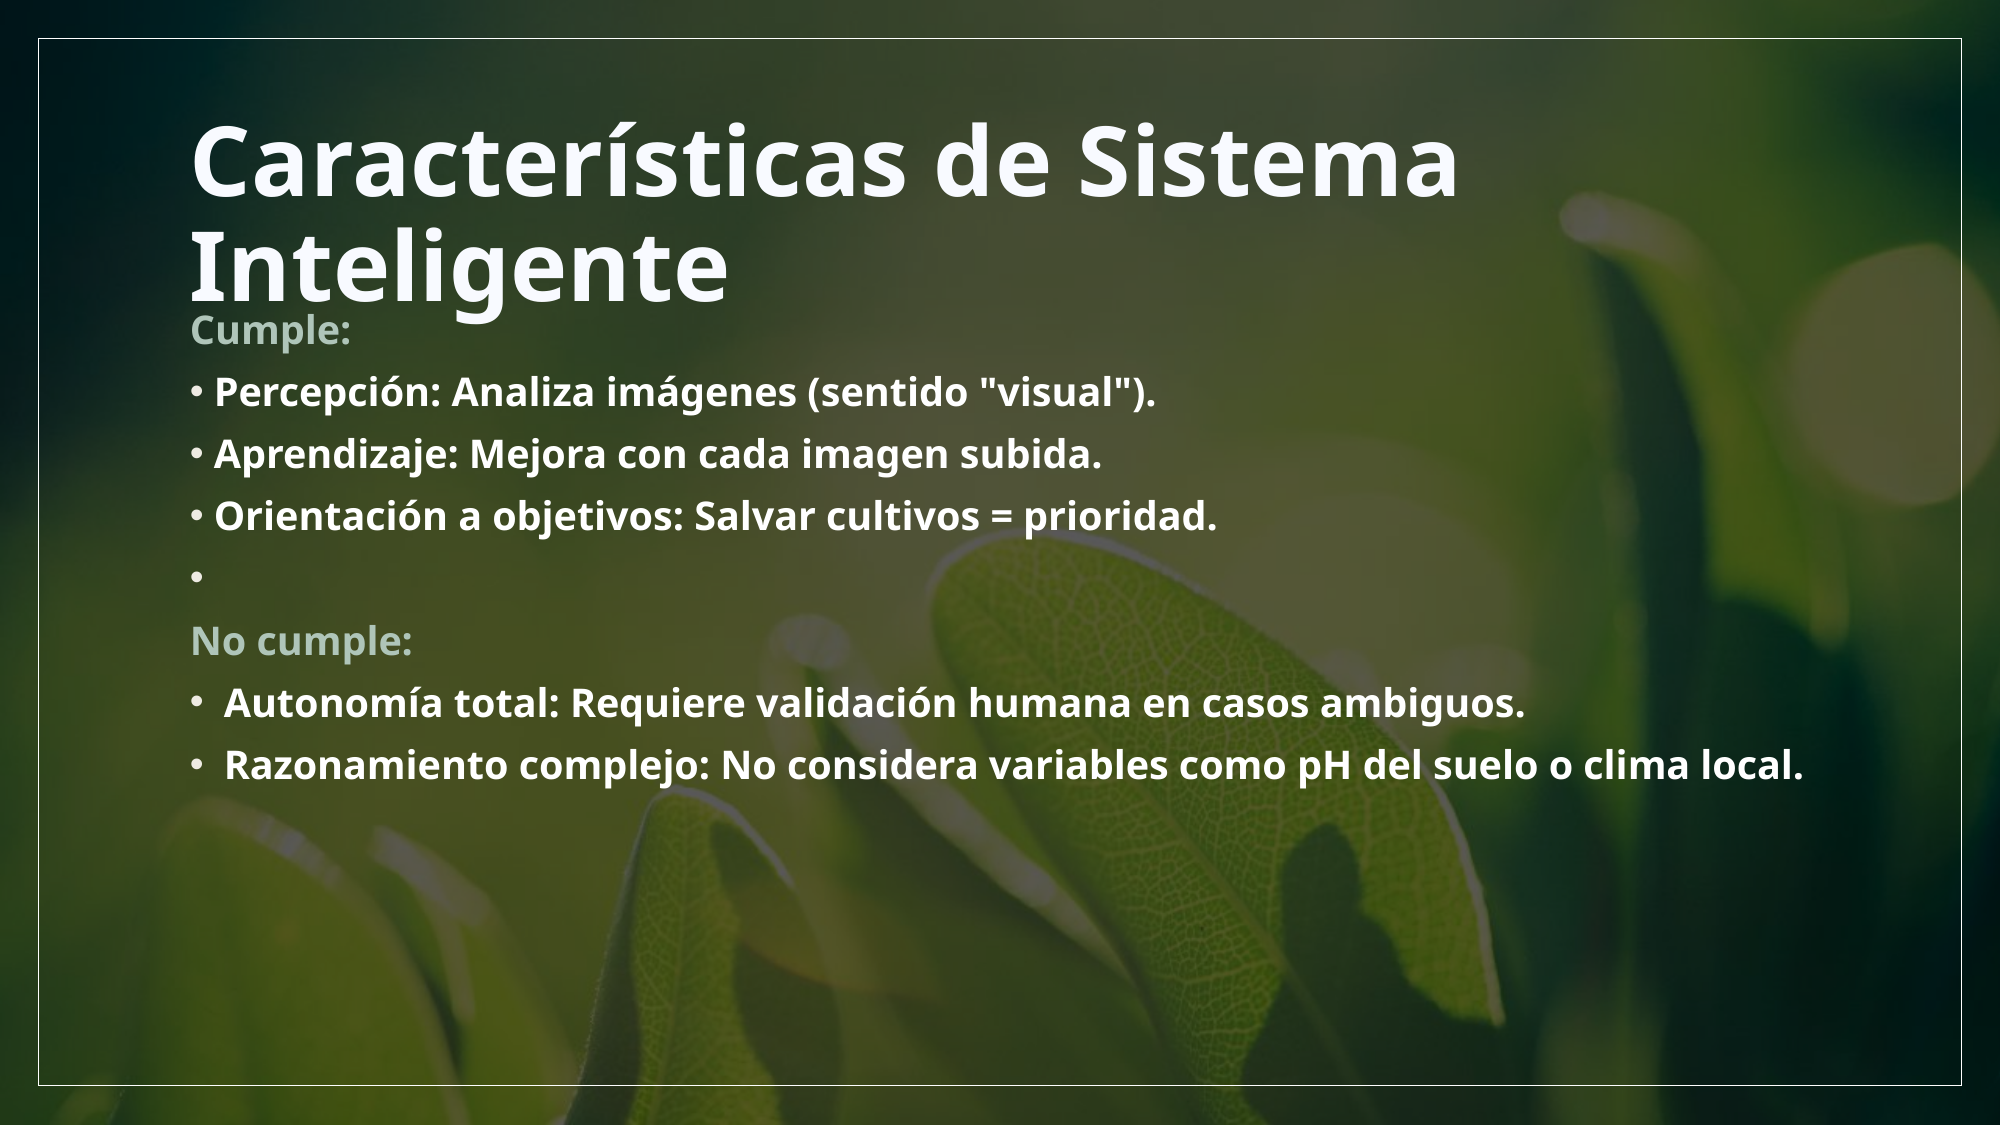

# Características de Sistema Inteligente
Cumple:
Percepción: Analiza imágenes (sentido "visual").
Aprendizaje: Mejora con cada imagen subida.
Orientación a objetivos: Salvar cultivos = prioridad.
No cumple:
 Autonomía total: Requiere validación humana en casos ambiguos.
 Razonamiento complejo: No considera variables como pH del suelo o clima local.